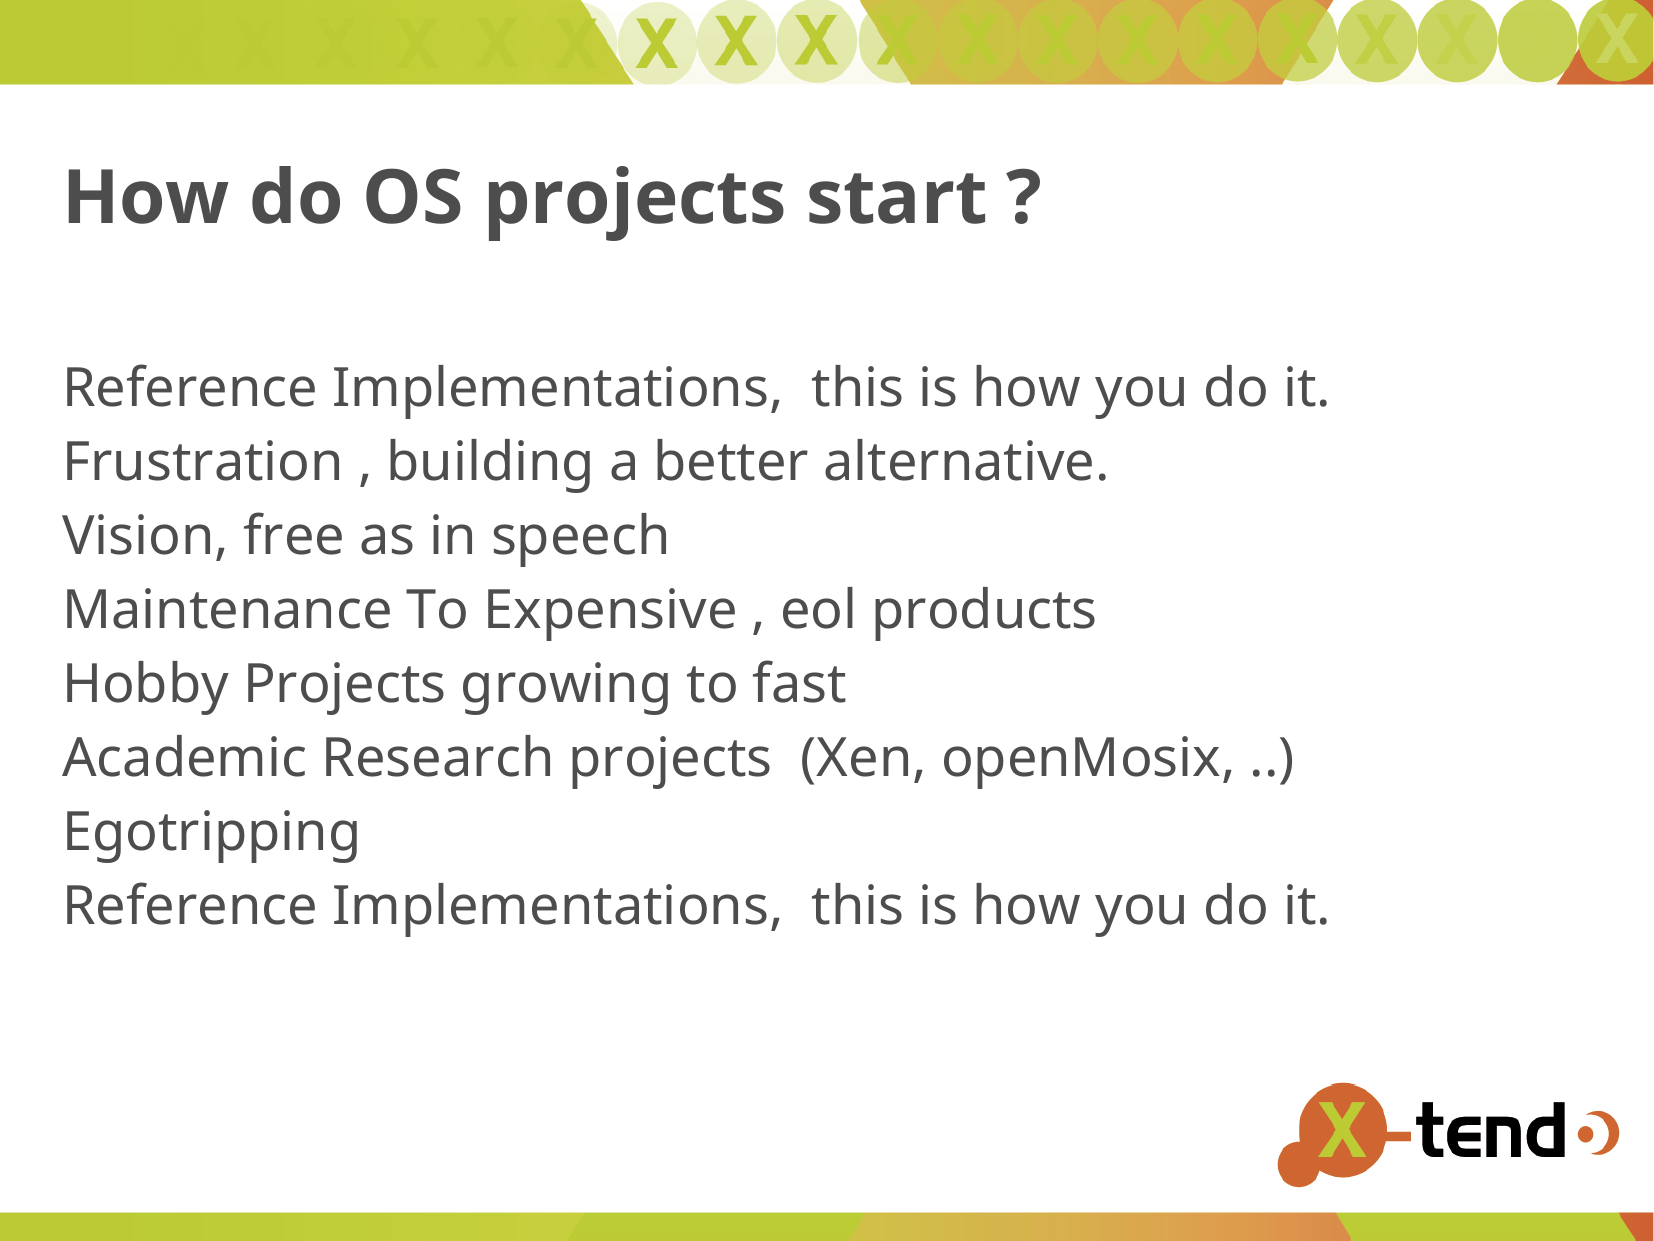

How do OS projects start ?
Reference Implementations, this is how you do it.
Frustration , building a better alternative.
Vision, free as in speech
Maintenance To Expensive , eol products
Hobby Projects growing to fast
Academic Research projects (Xen, openMosix, ..)
Egotripping
Reference Implementations, this is how you do it.
#